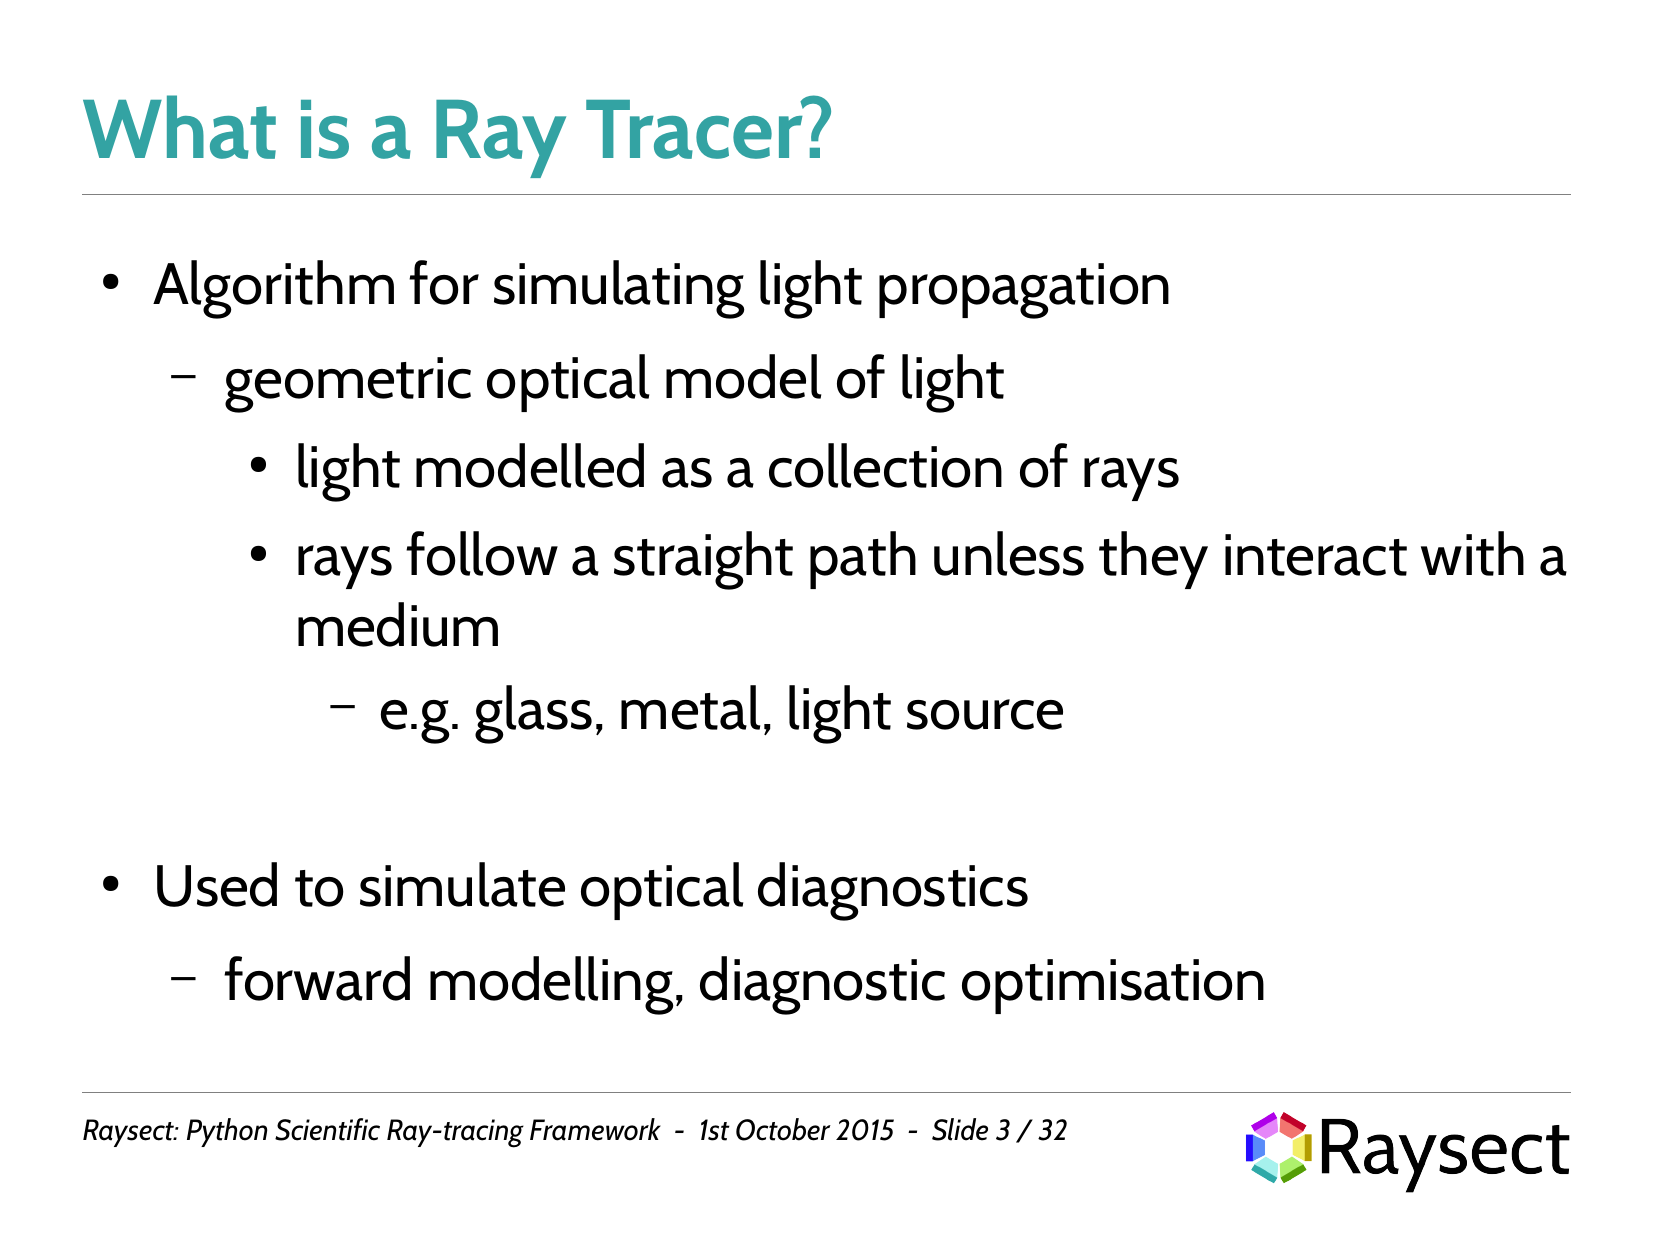

# What is a Ray Tracer?
Algorithm for simulating light propagation
geometric optical model of light
light modelled as a collection of rays
rays follow a straight path unless they interact with a medium
 e.g. glass, metal, light source
Used to simulate optical diagnostics
forward modelling, diagnostic optimisation
1st October 2015